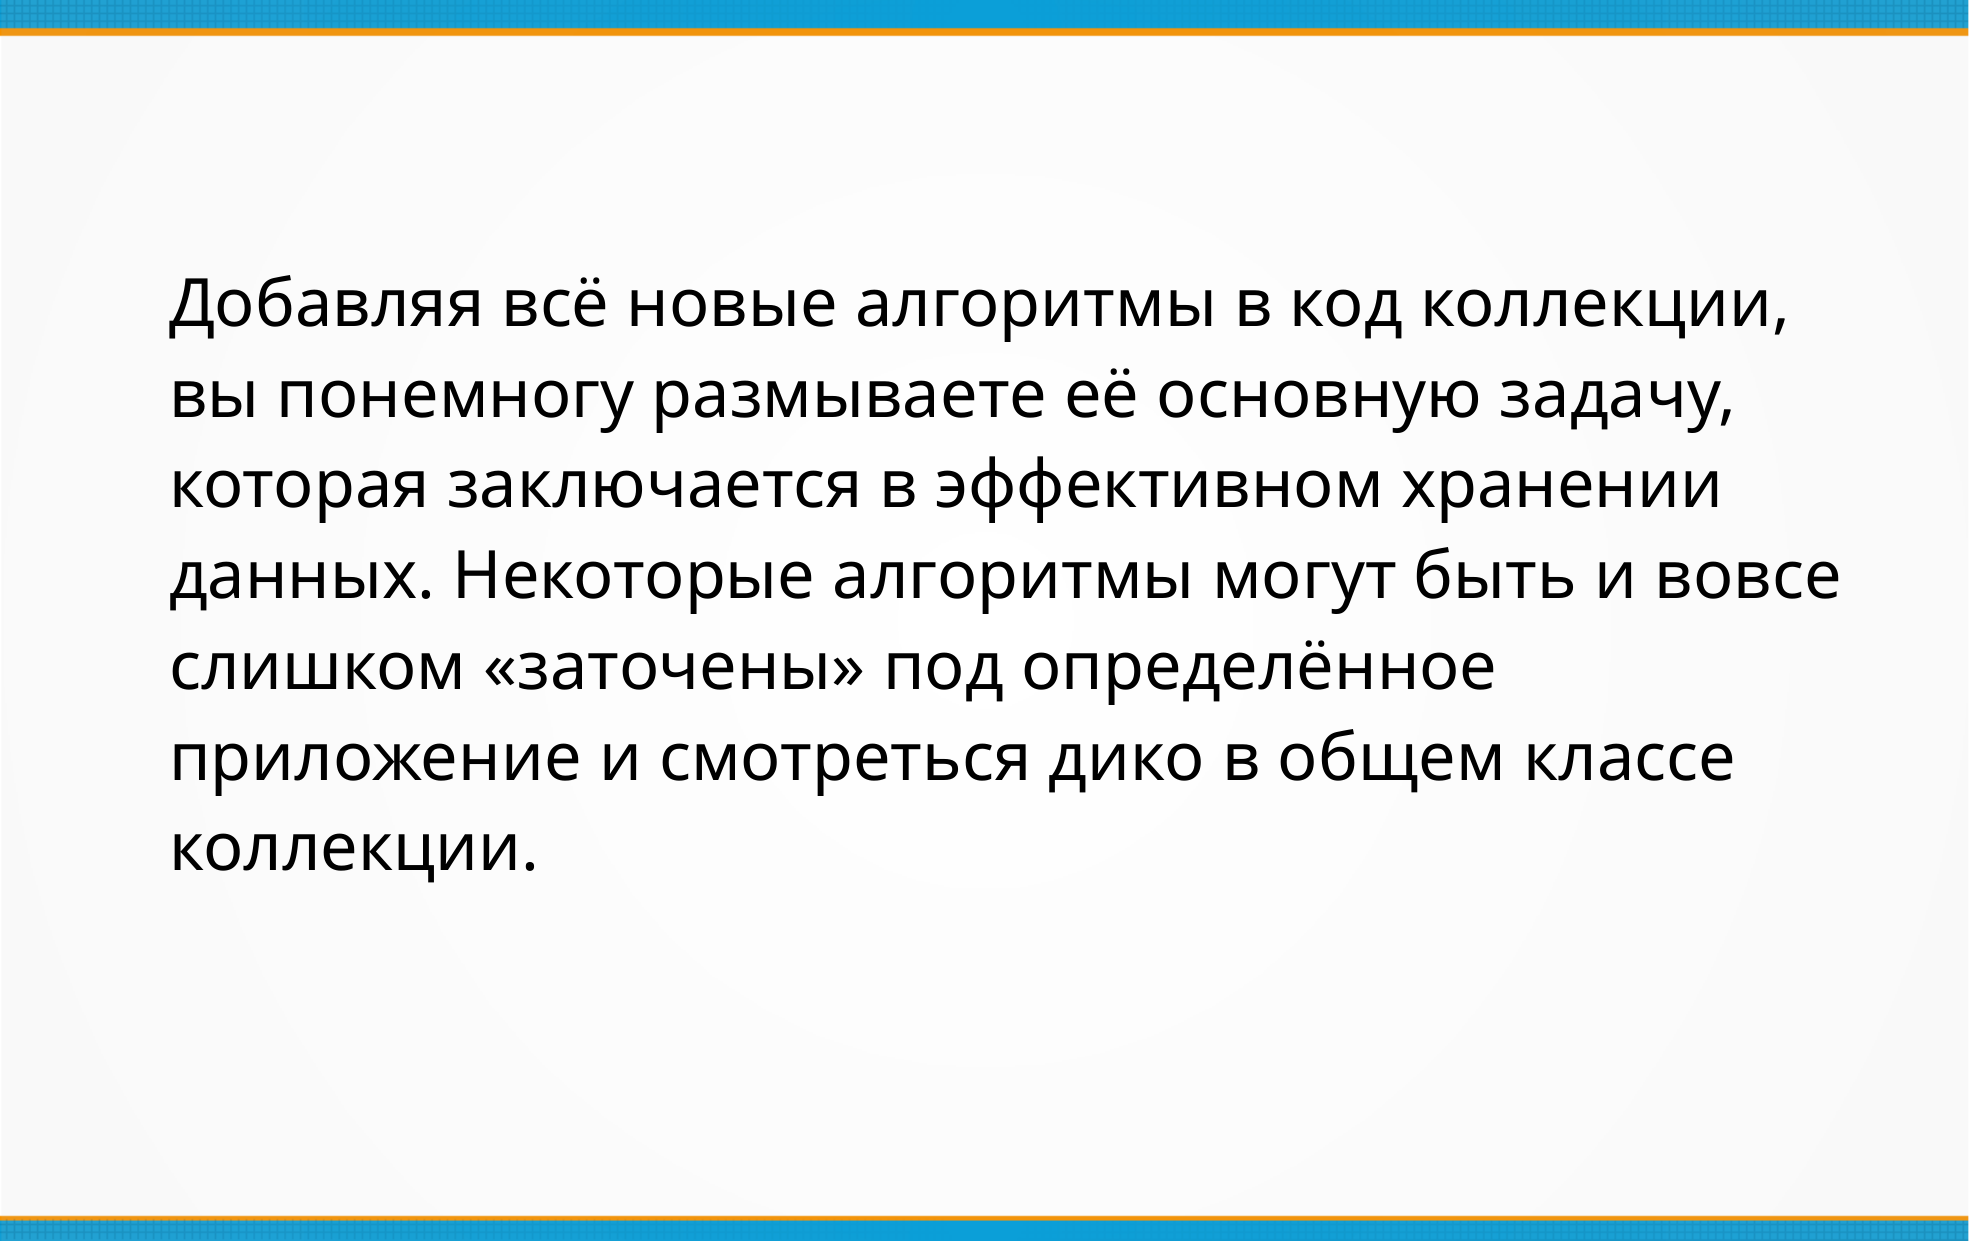

# Добавляя всё новые алгоритмы в код коллекции, вы понемногу размываете её основную задачу, которая заключается в эффективном хранении данных. Некоторые алгоритмы могут быть и вовсе слишком «заточены» под определённое приложение и смотреться дико в общем классе коллекции.